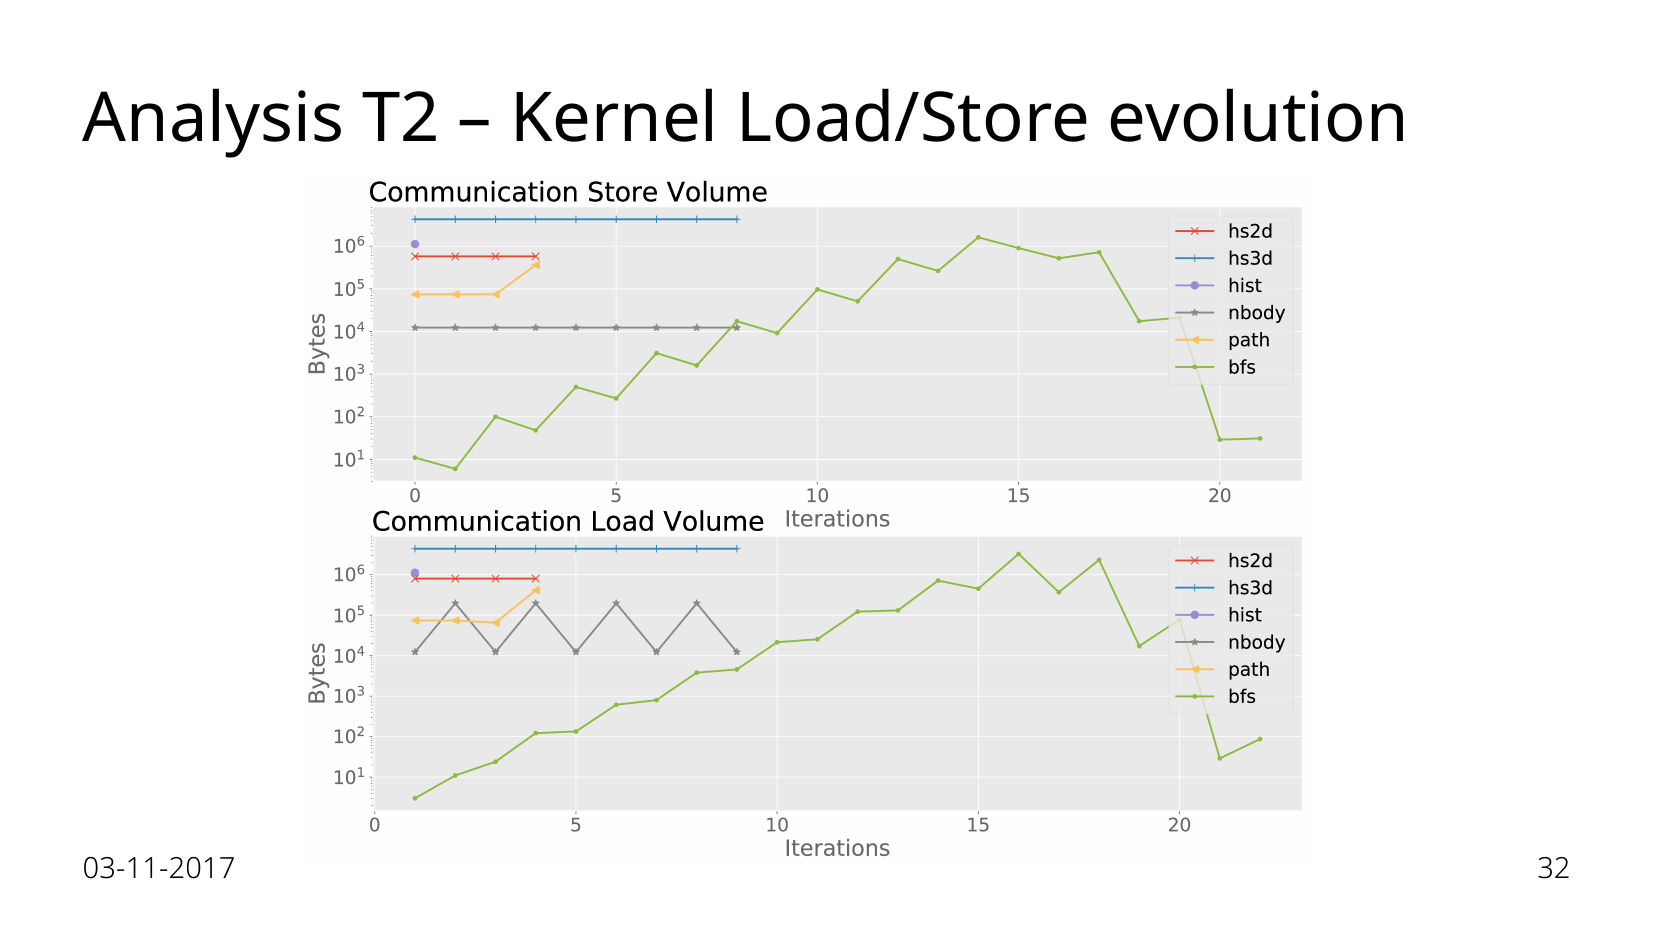

# Analysis T2 – Kernel Load/Store evolution
03-11-2017
32